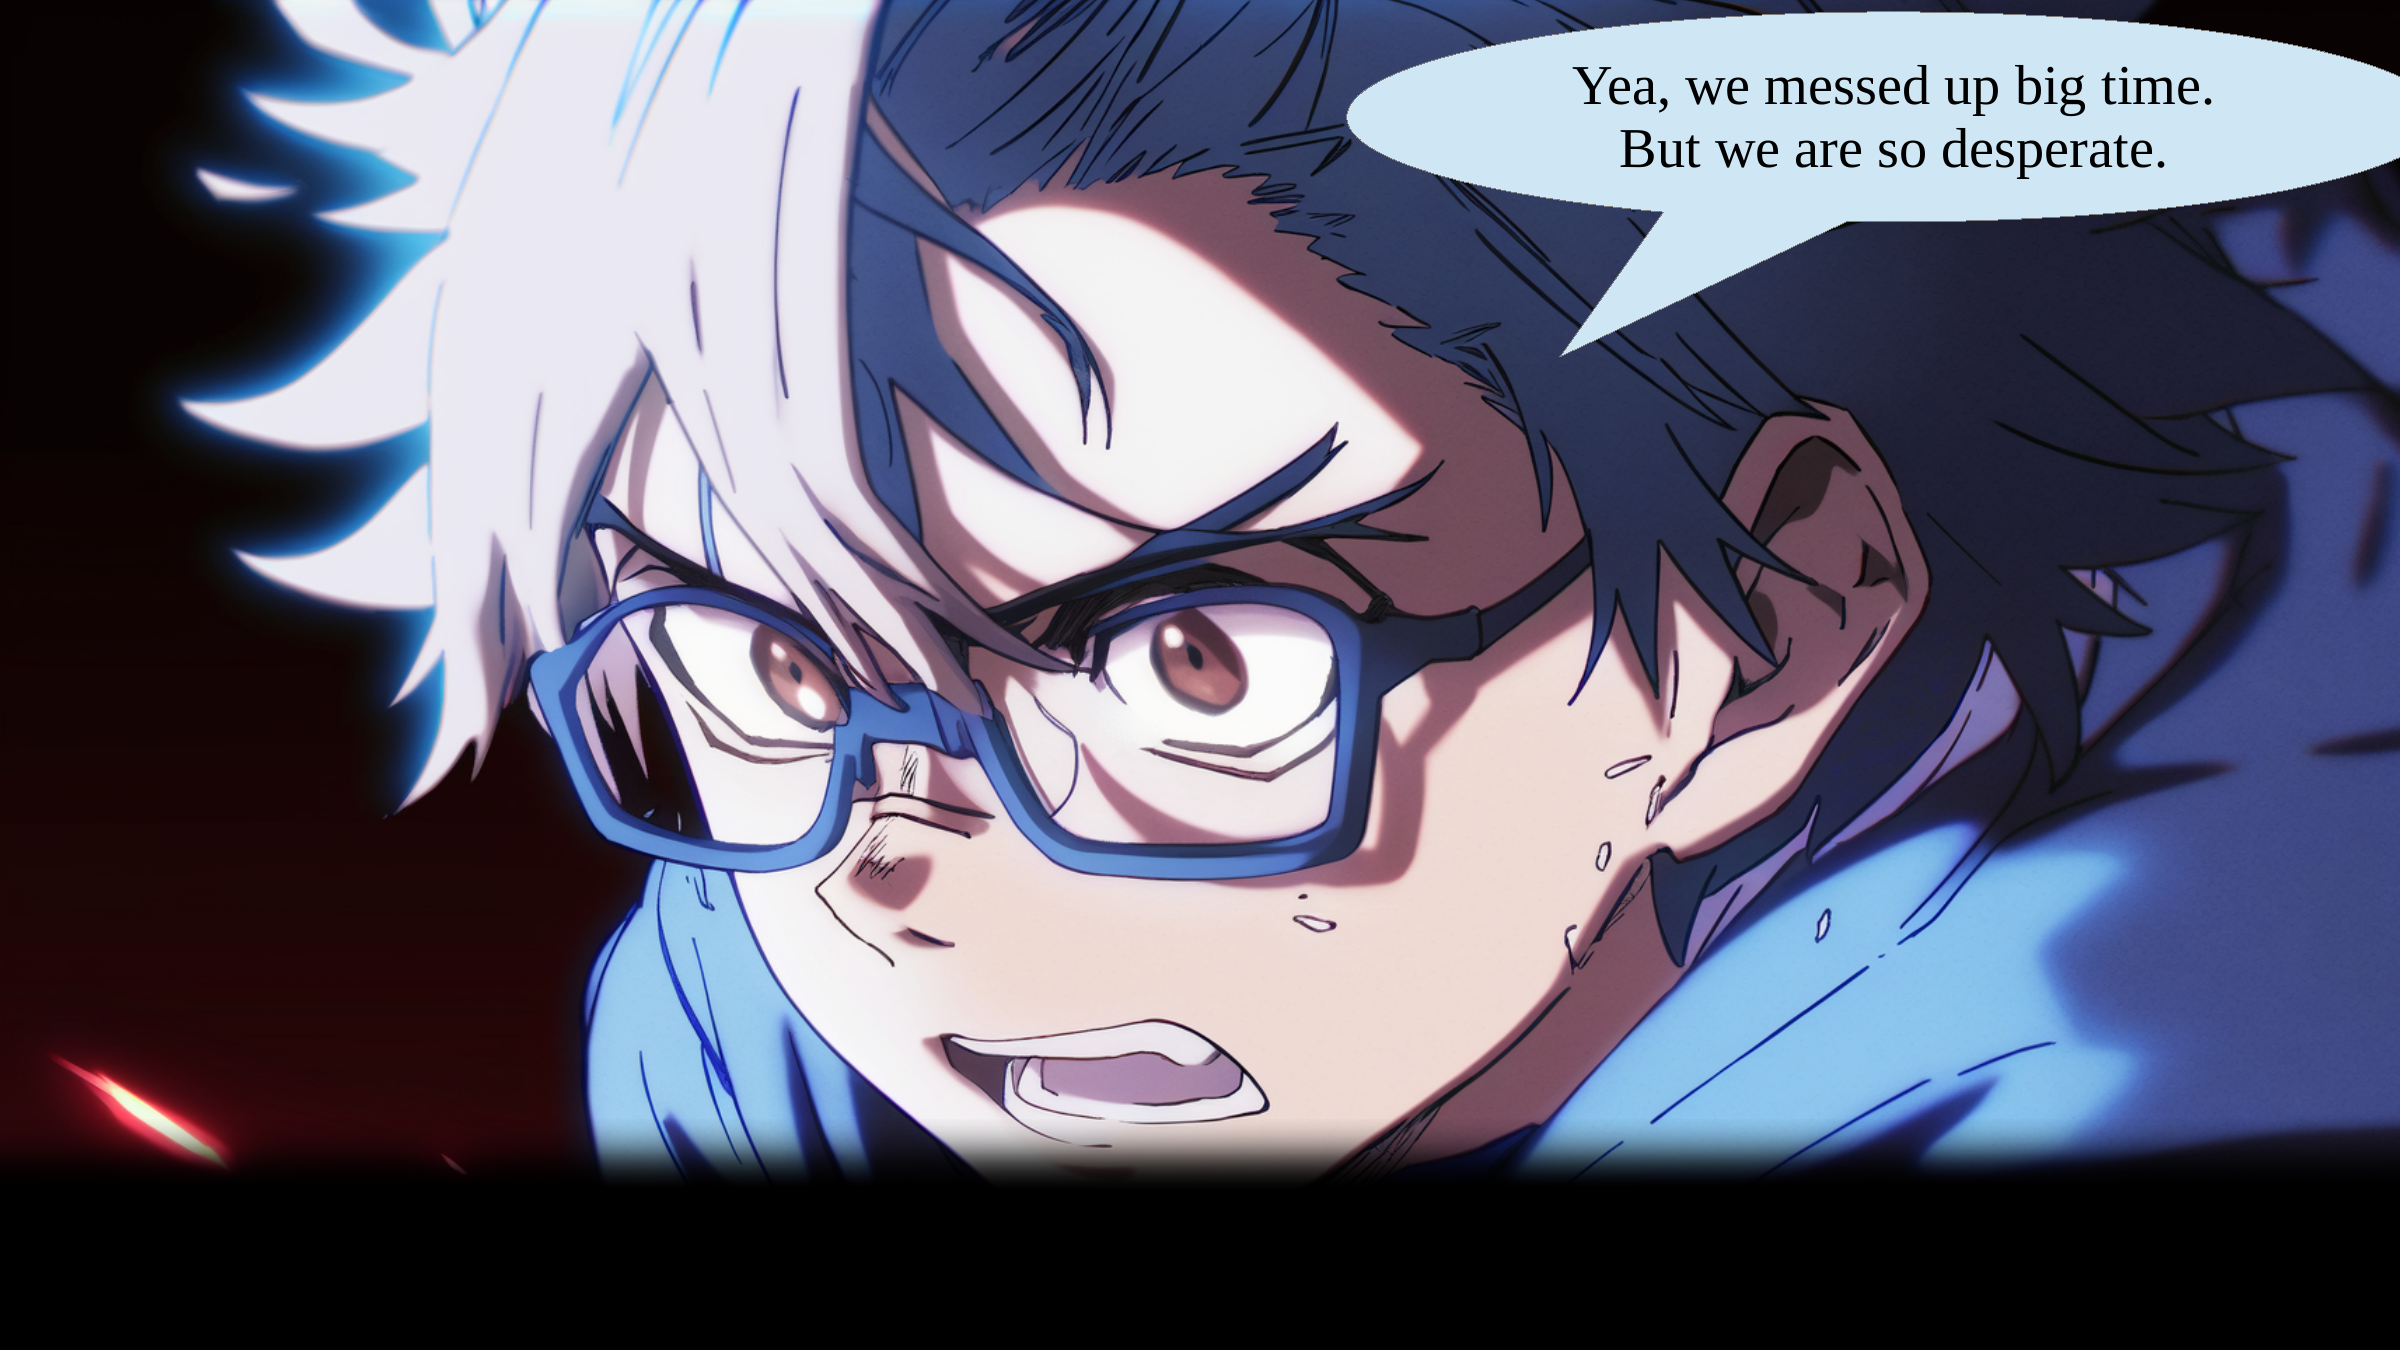

Yea, we messed up big time.
But we are so desperate.